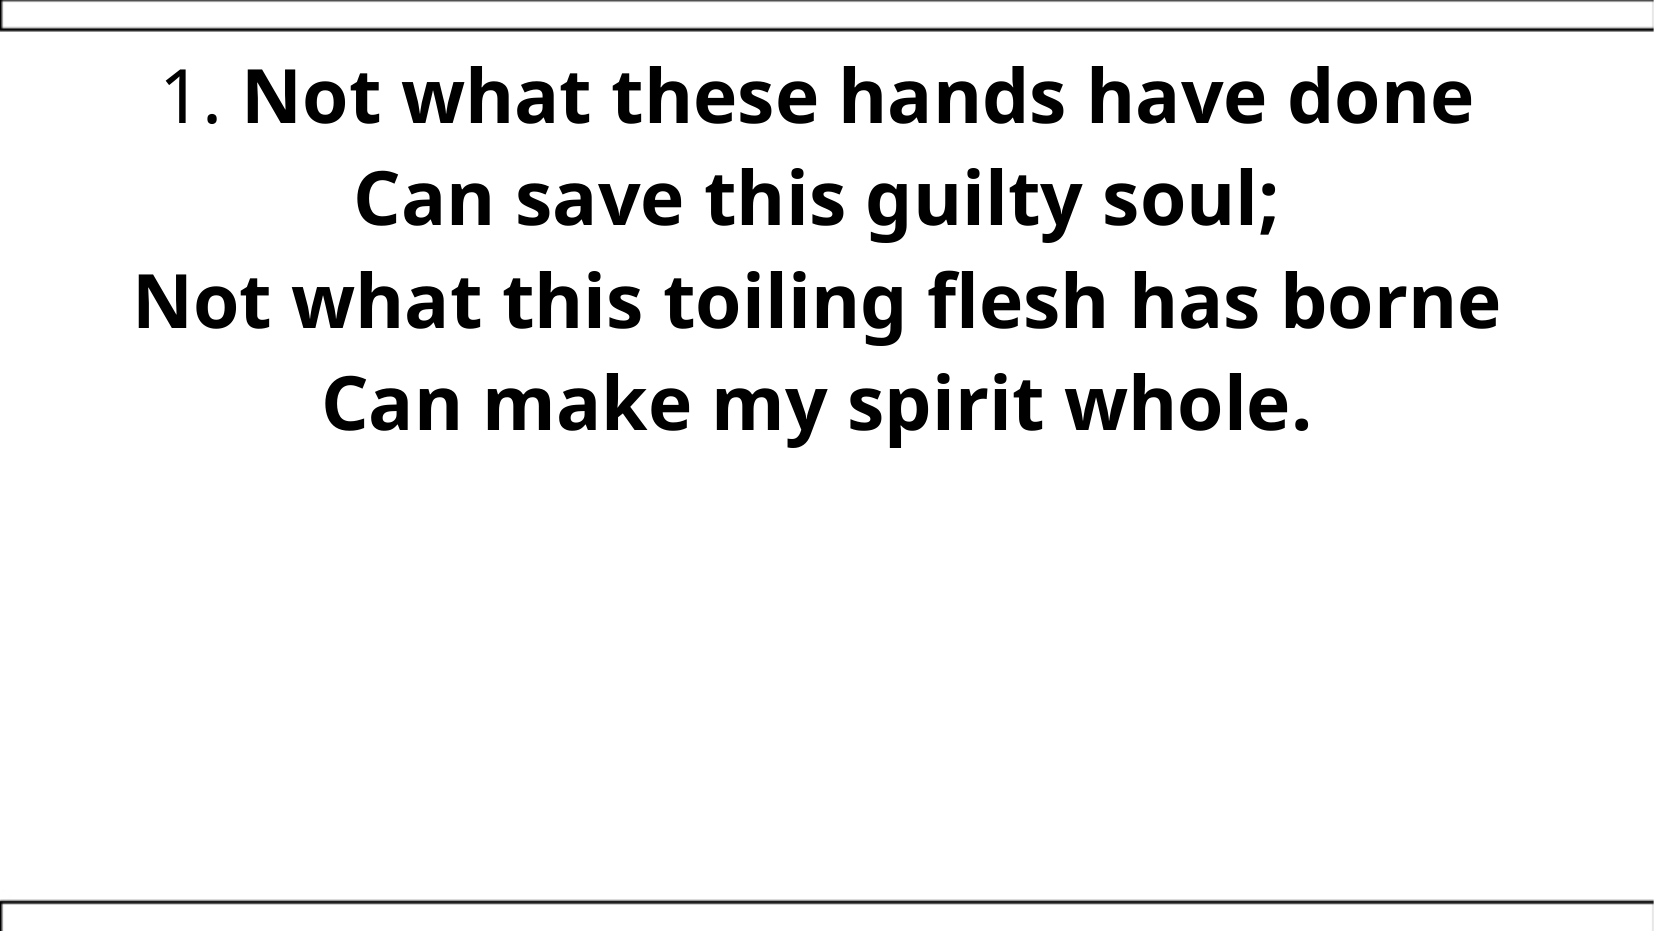

1. Not what these hands have done
Can save this guilty soul;
Not what this toiling flesh has borne
Can make my spirit whole.